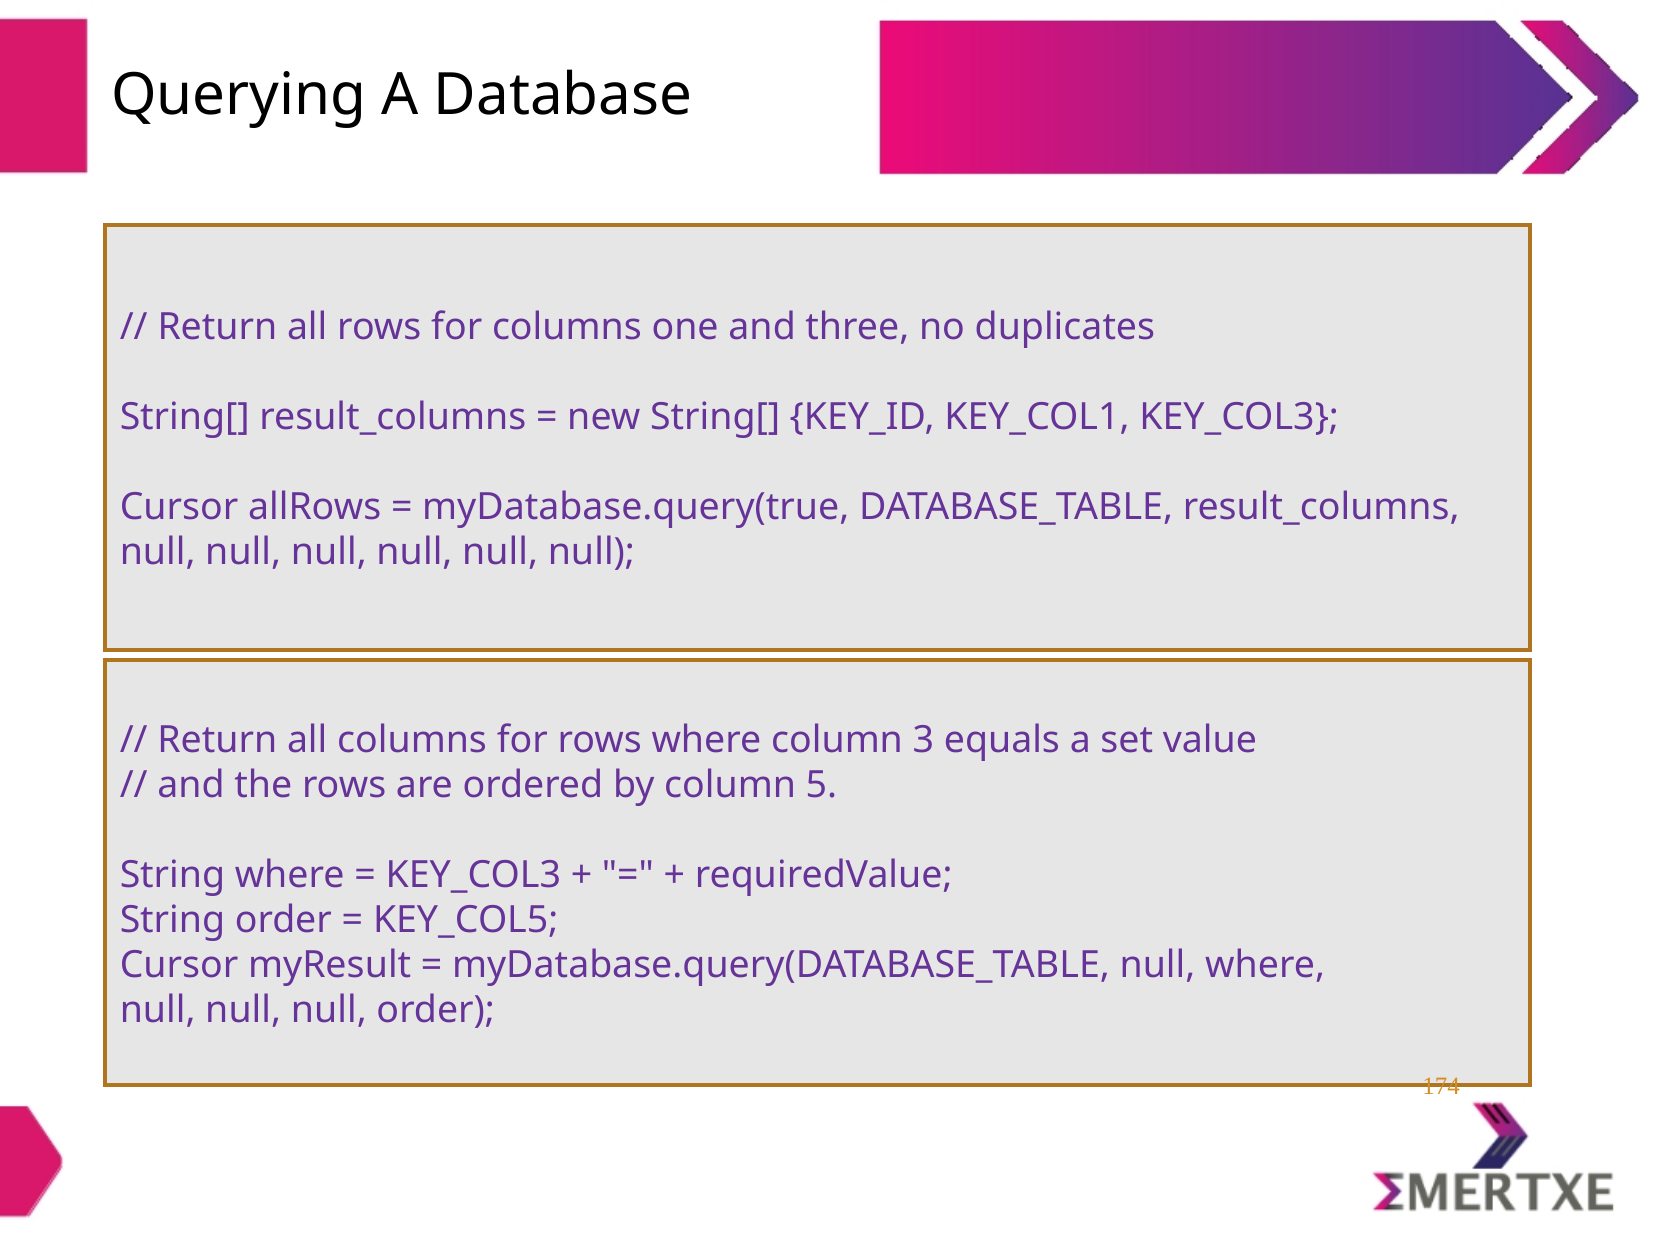

Querying A Database
// Return all rows for columns one and three, no duplicates
String[] result_columns = new String[] {KEY_ID, KEY_COL1, KEY_COL3};
Cursor allRows = myDatabase.query(true, DATABASE_TABLE, result_columns,
null, null, null, null, null, null);
// Return all columns for rows where column 3 equals a set value
// and the rows are ordered by column 5.
String where = KEY_COL3 + "=" + requiredValue;
String order = KEY_COL5;
Cursor myResult = myDatabase.query(DATABASE_TABLE, null, where,
null, null, null, order);